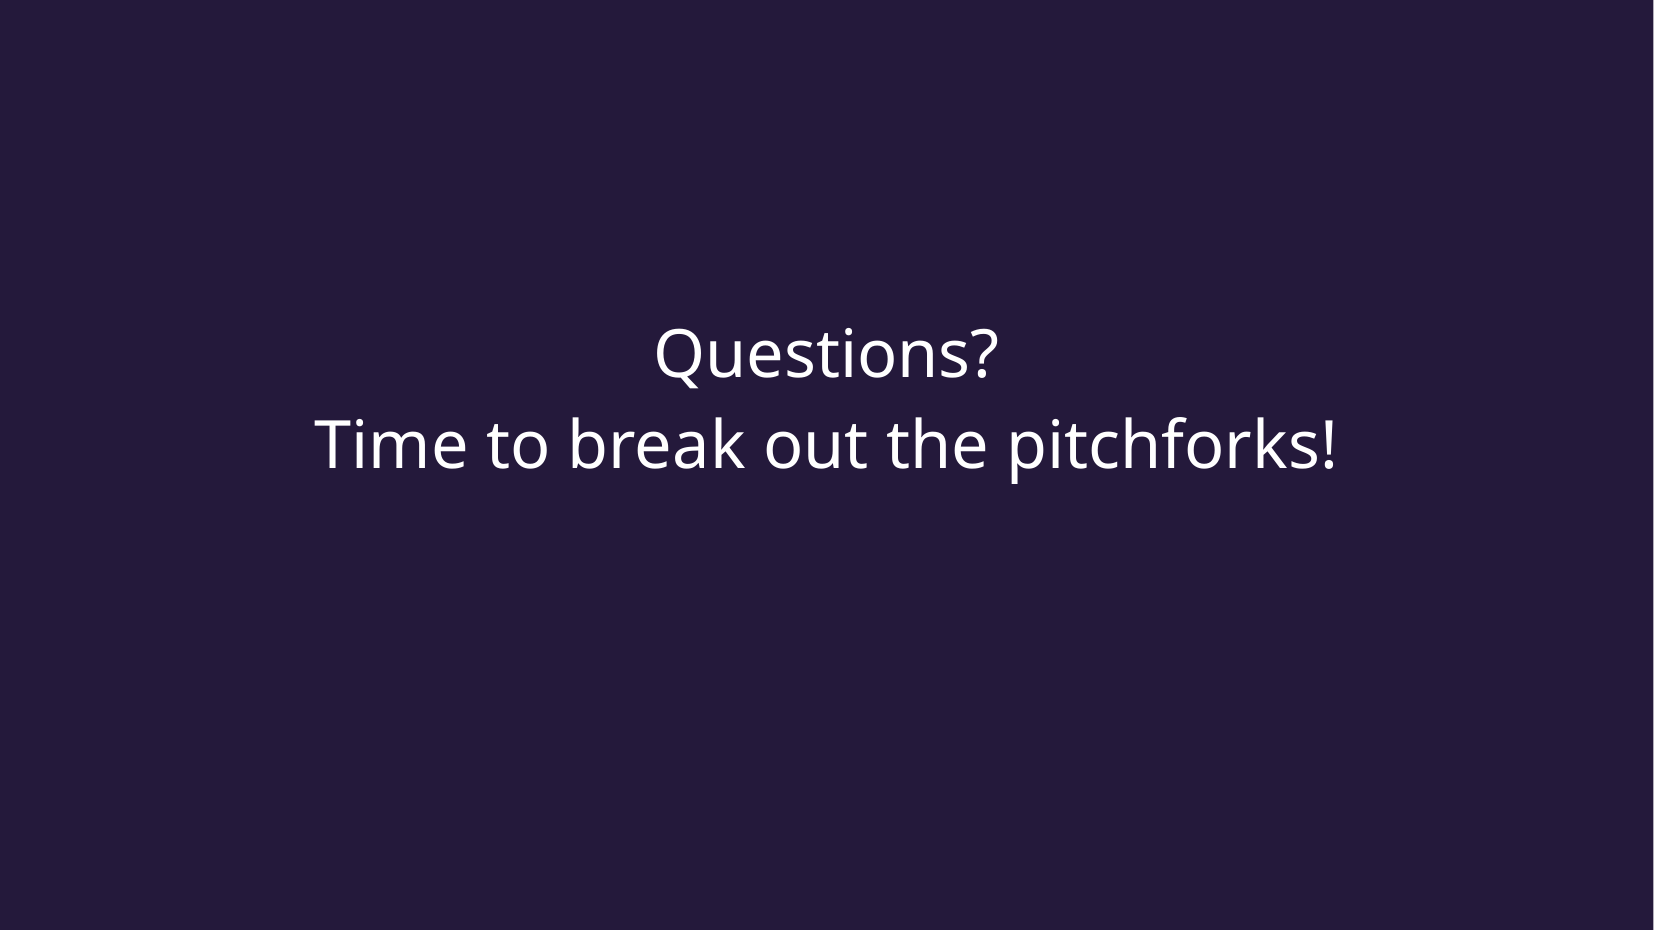

# Questions?
Time to break out the pitchforks!